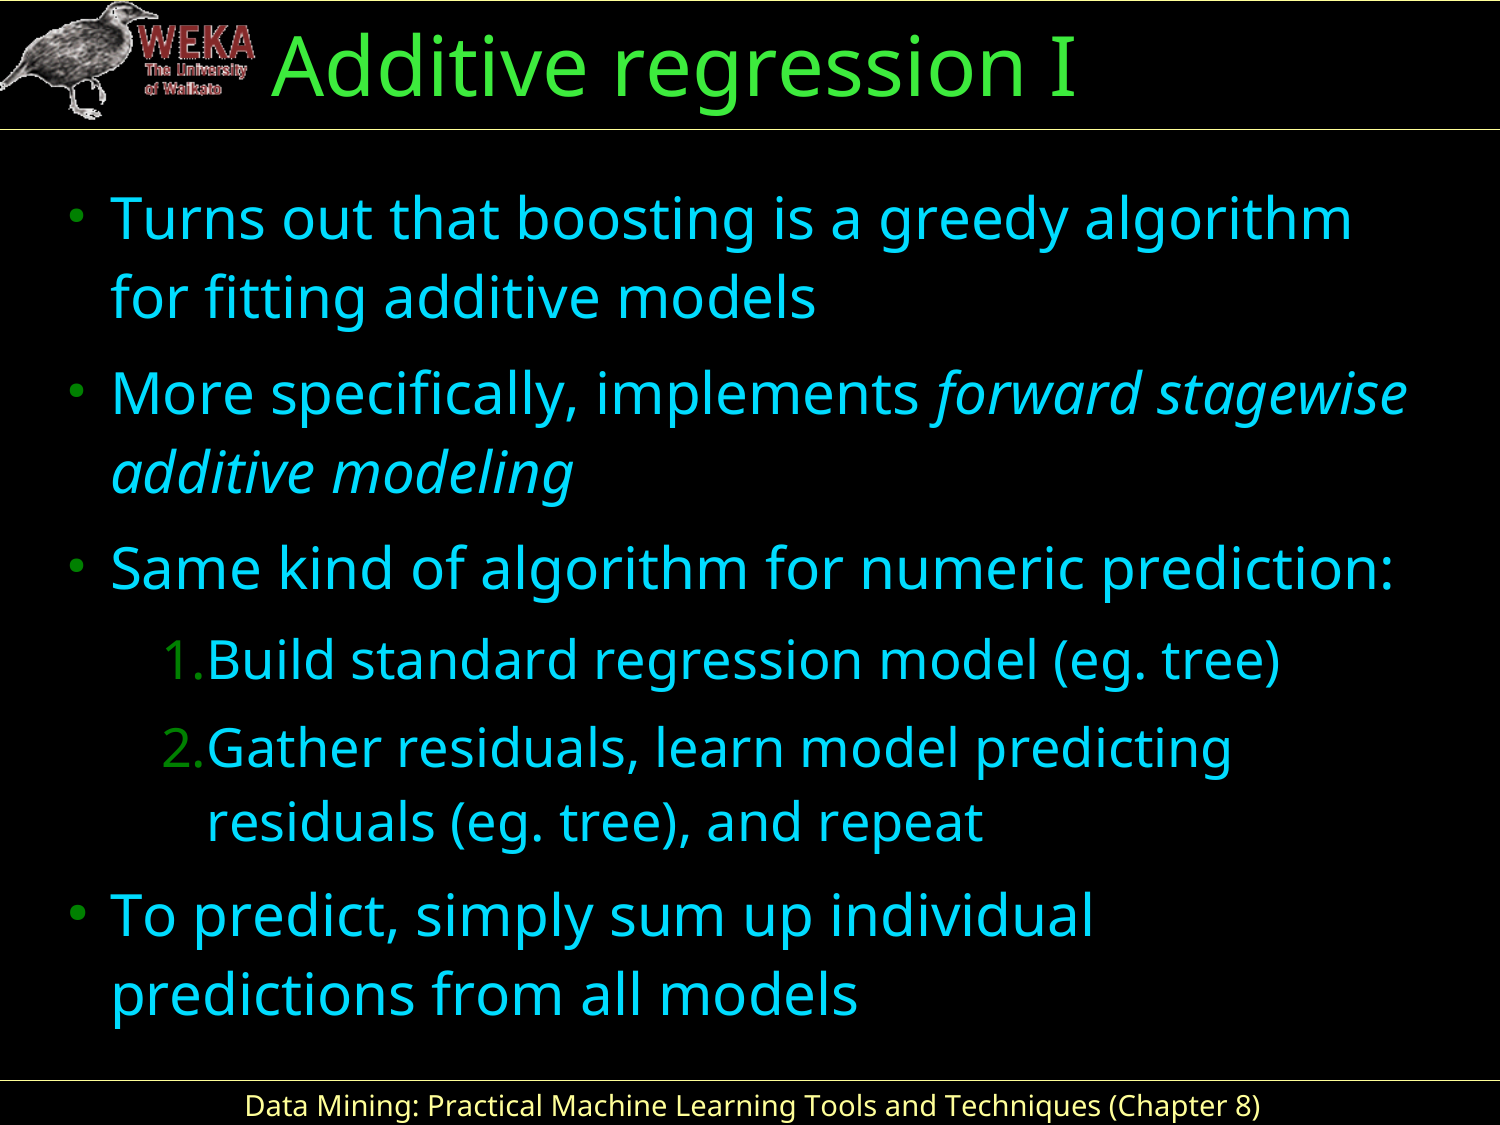

# Additive regression I
Turns out that boosting is a greedy algorithm for fitting additive models
More specifically, implements forward stagewise additive modeling
Same kind of algorithm for numeric prediction:
Build standard regression model (eg. tree)
Gather residuals, learn model predicting residuals (eg. tree), and repeat
To predict, simply sum up individual predictions from all models
Data Mining: Practical Machine Learning Tools and Techniques (Chapter 8)